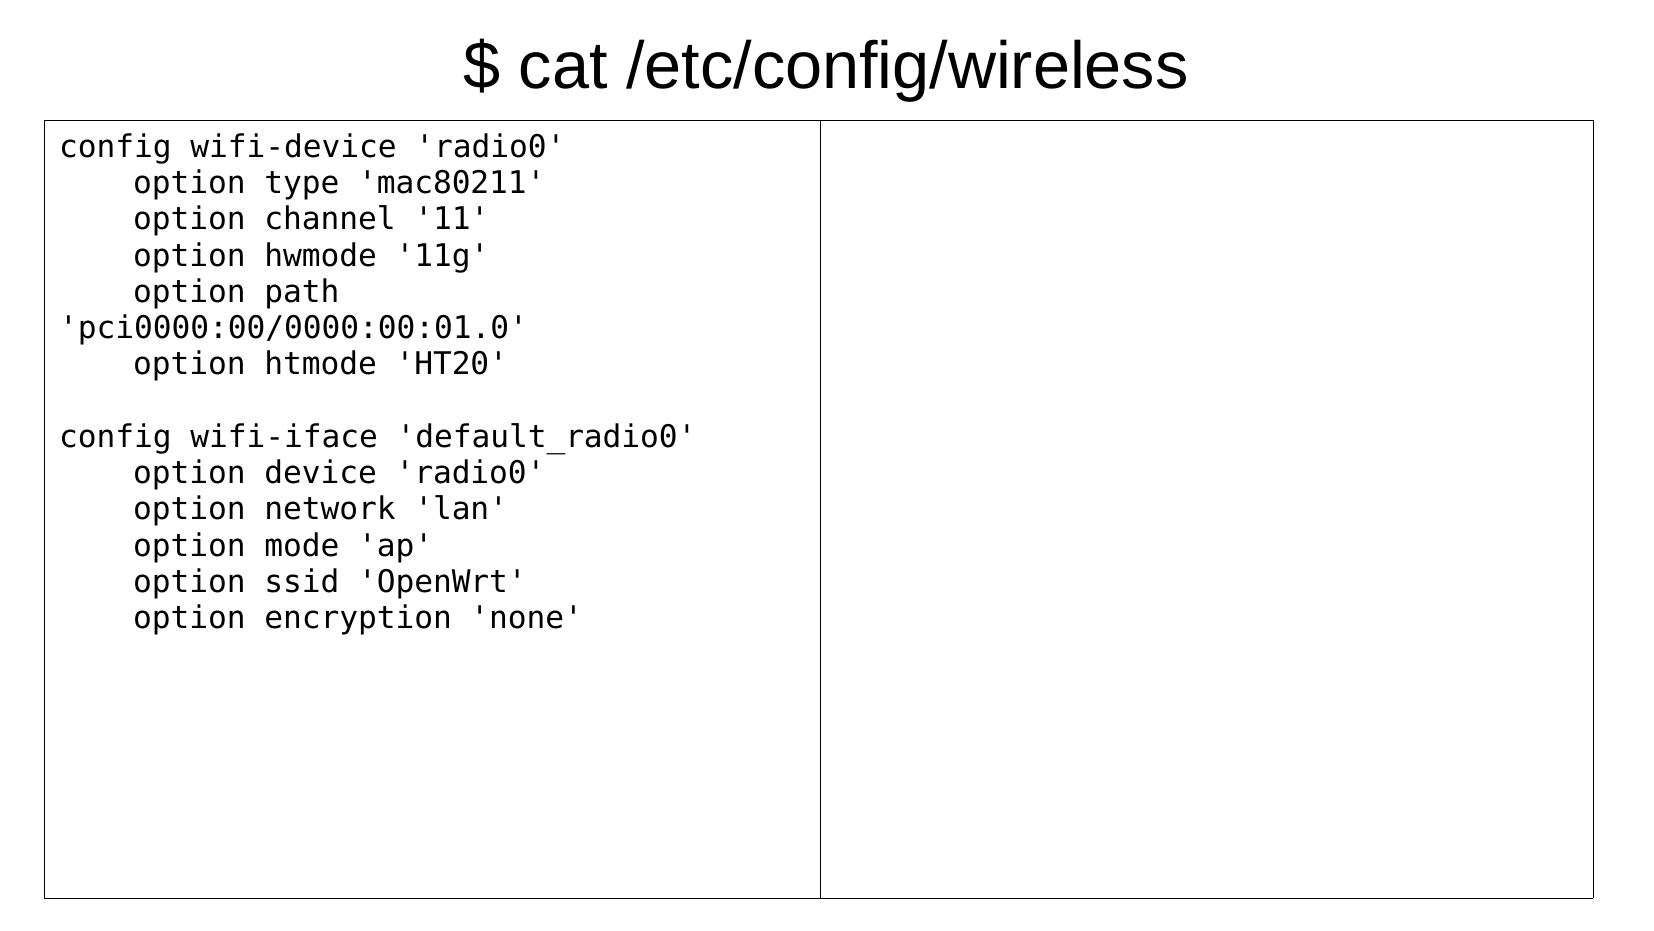

# $ cat /etc/config/wireless
| config wifi-device 'radio0' option type 'mac80211' option channel '11' option hwmode '11g' option path 'pci0000:00/0000:00:01.0' option htmode 'HT20' config wifi-iface 'default\_radio0' option device 'radio0' option network 'lan' option mode 'ap' option ssid 'OpenWrt' option encryption 'none' | |
| --- | --- |